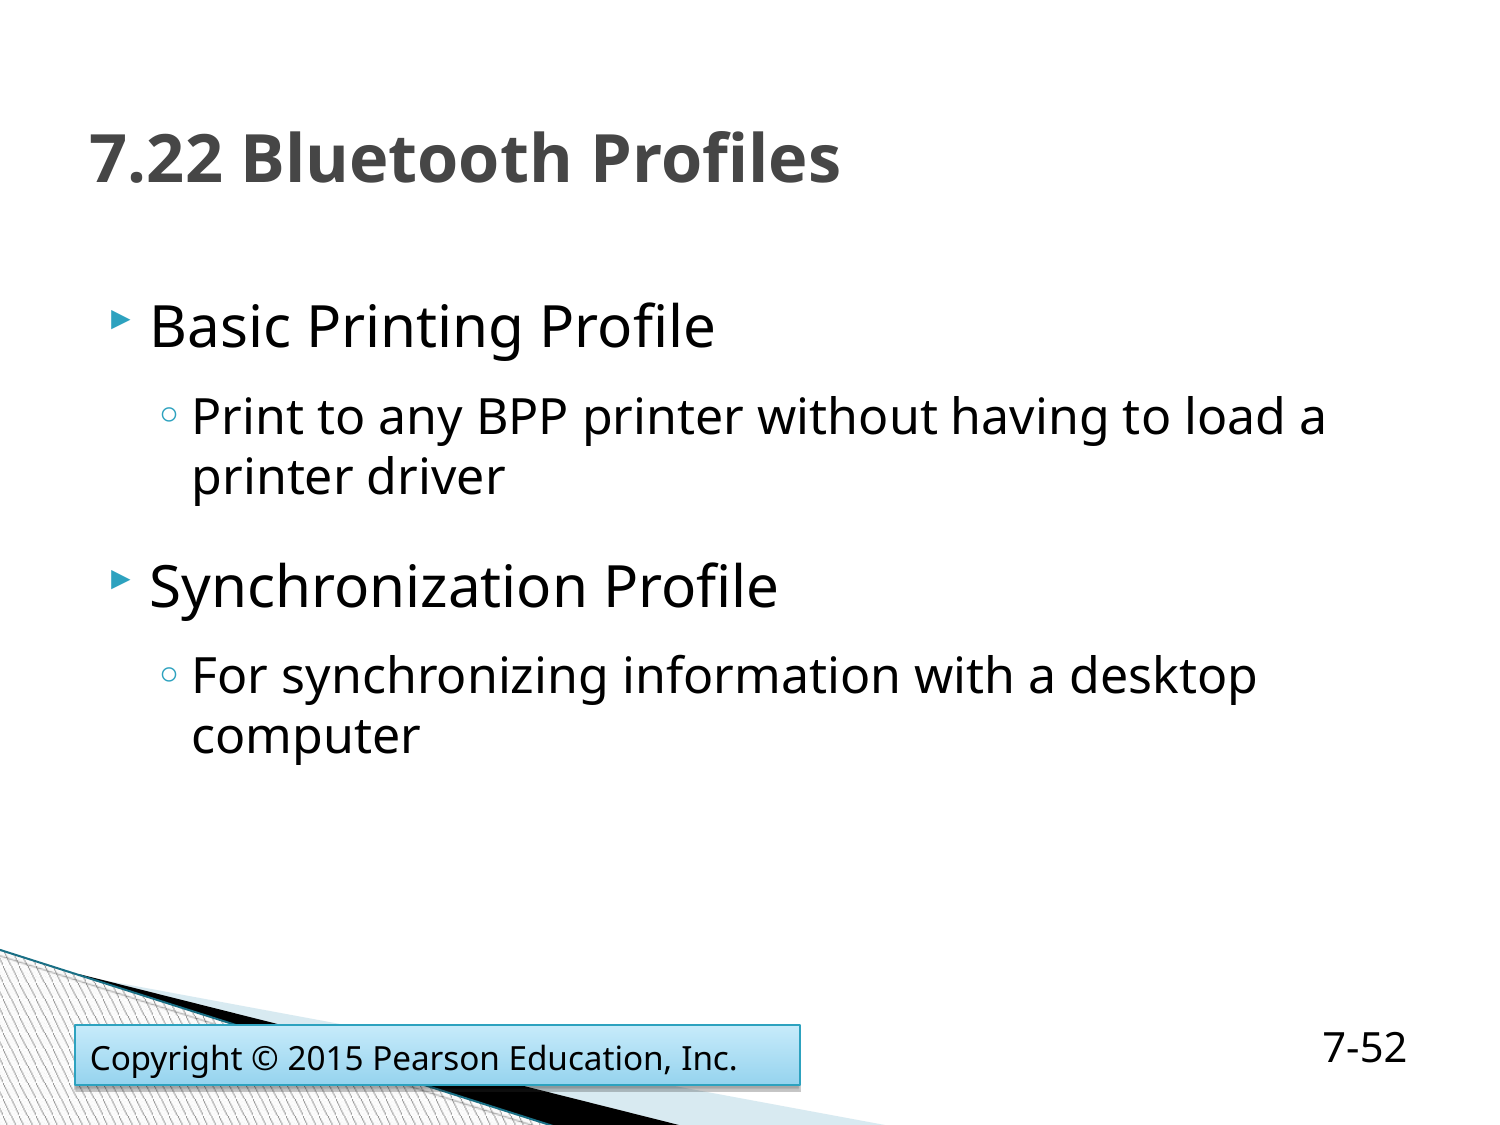

7.22 Bluetooth Profiles
# Basic Printing Profile
Print to any BPP printer without having to load a printer driver
Synchronization Profile
For synchronizing information with a desktop computer
Copyright © 2015 Pearson Education, Inc.